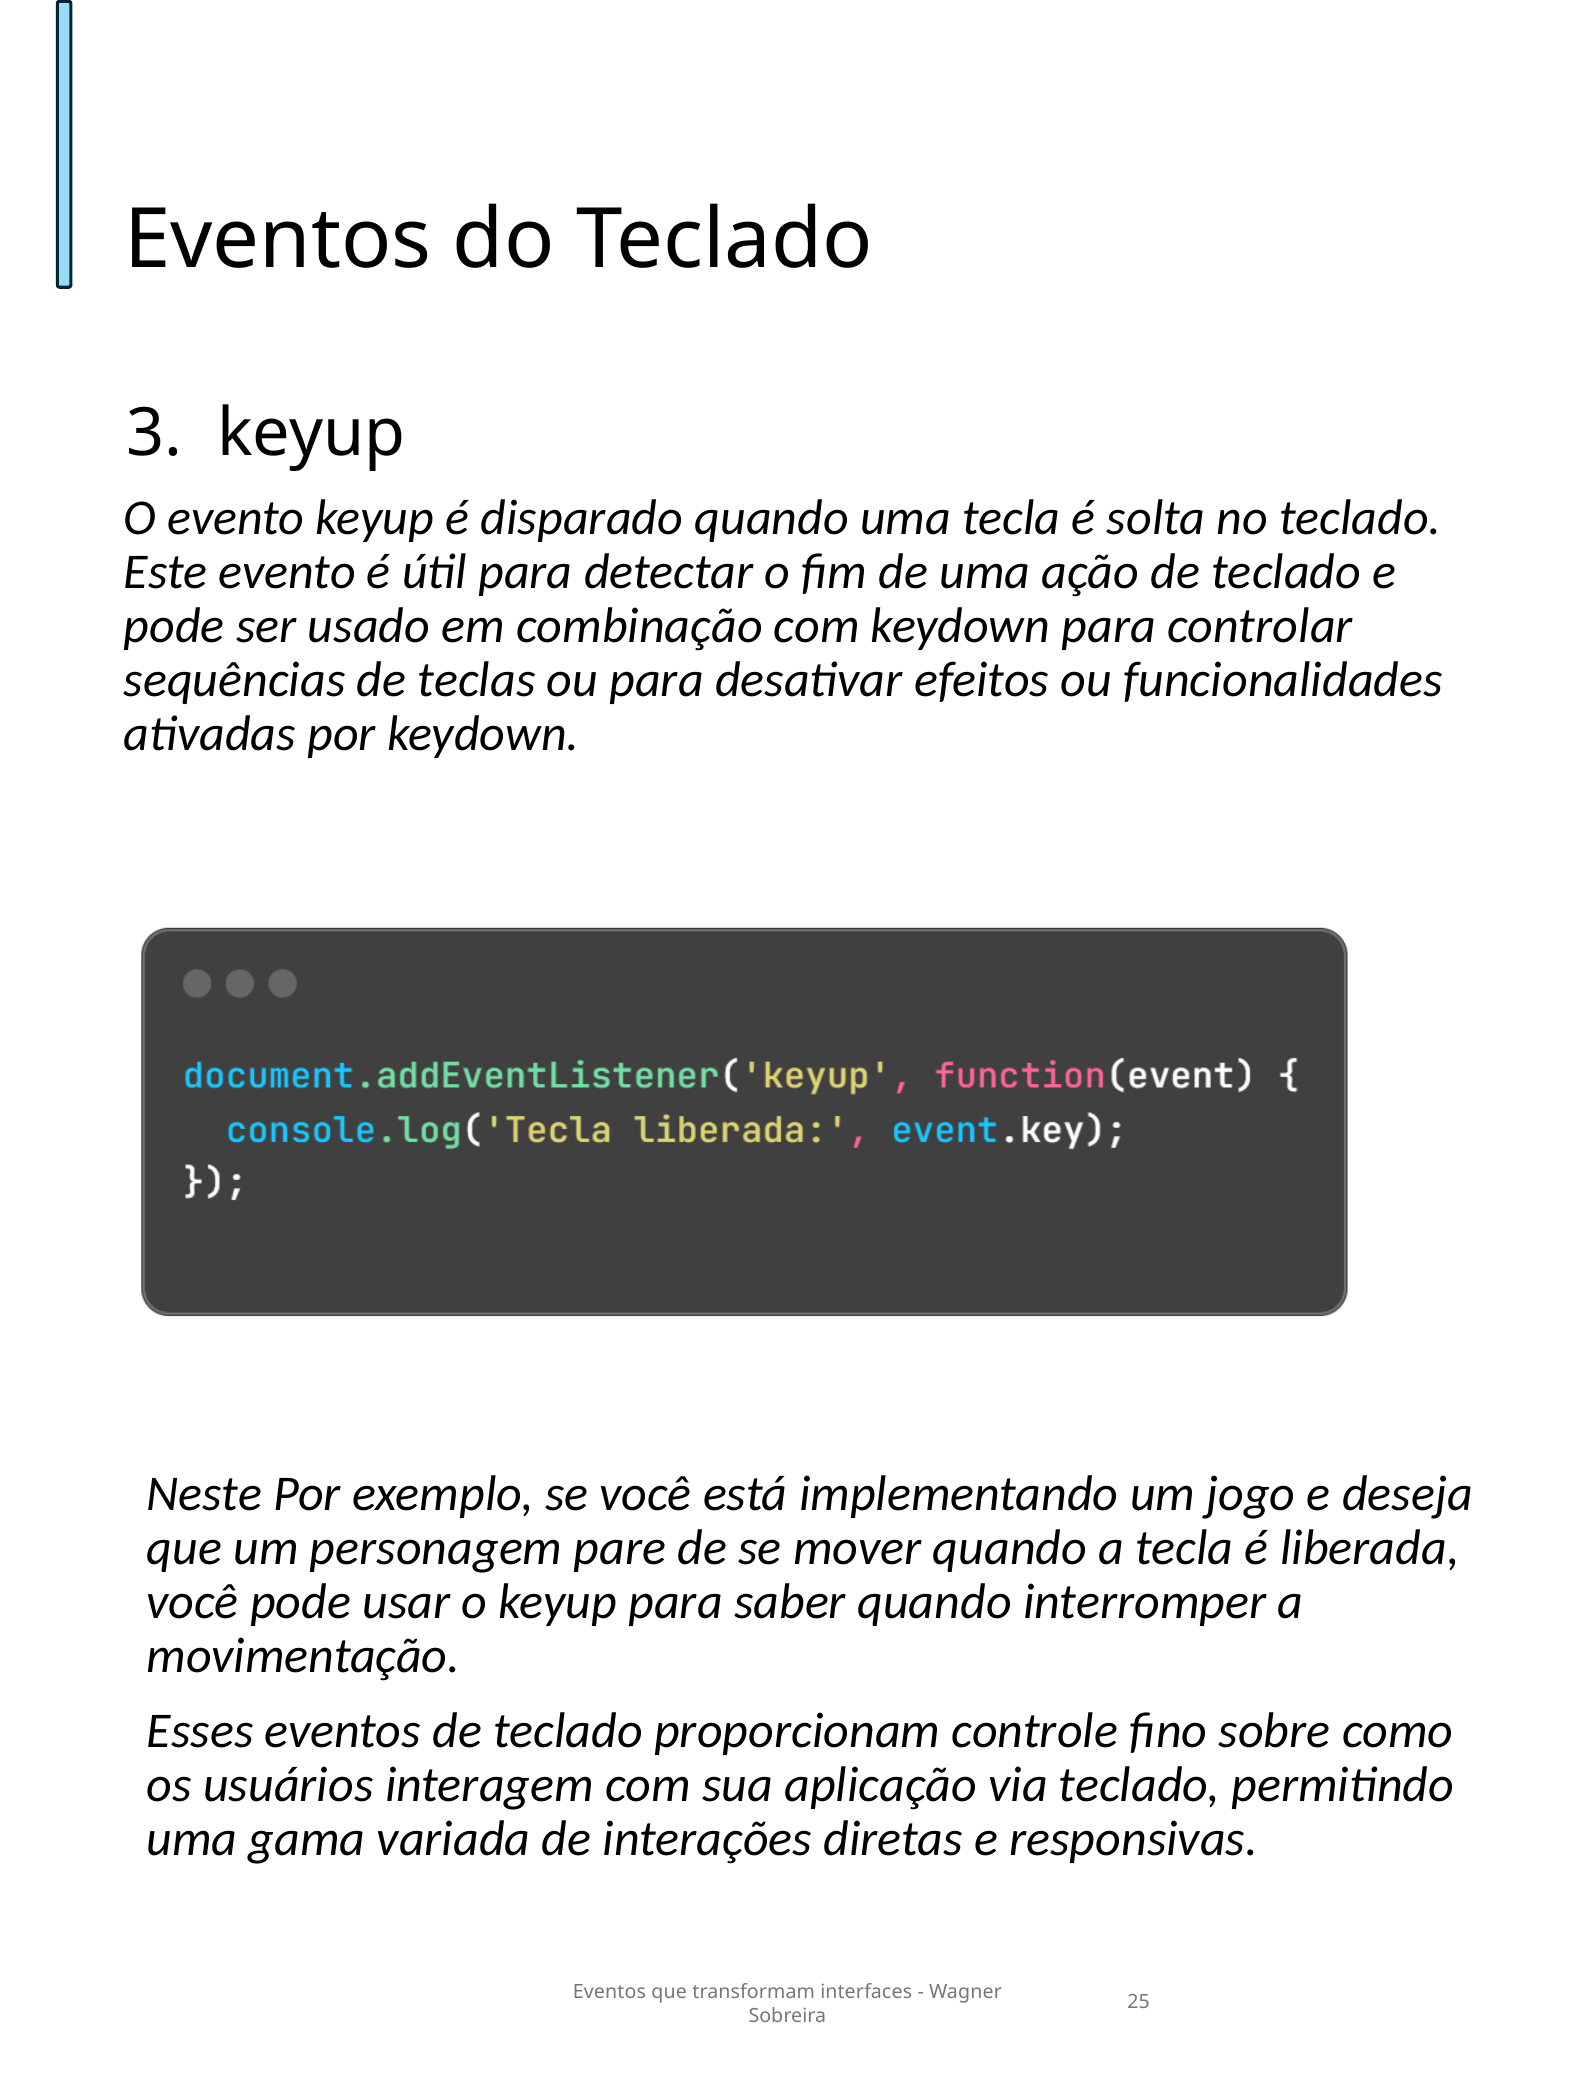

Eventos do Teclado
3.  keyup
O evento keyup é disparado quando uma tecla é solta no teclado. Este evento é útil para detectar o fim de uma ação de teclado e pode ser usado em combinação com keydown para controlar sequências de teclas ou para desativar efeitos ou funcionalidades ativadas por keydown.
Neste Por exemplo, se você está implementando um jogo e deseja que um personagem pare de se mover quando a tecla é liberada, você pode usar o keyup para saber quando interromper a movimentação.
Esses eventos de teclado proporcionam controle fino sobre como os usuários interagem com sua aplicação via teclado, permitindo uma gama variada de interações diretas e responsivas.
Eventos que transformam interfaces - Wagner Sobreira